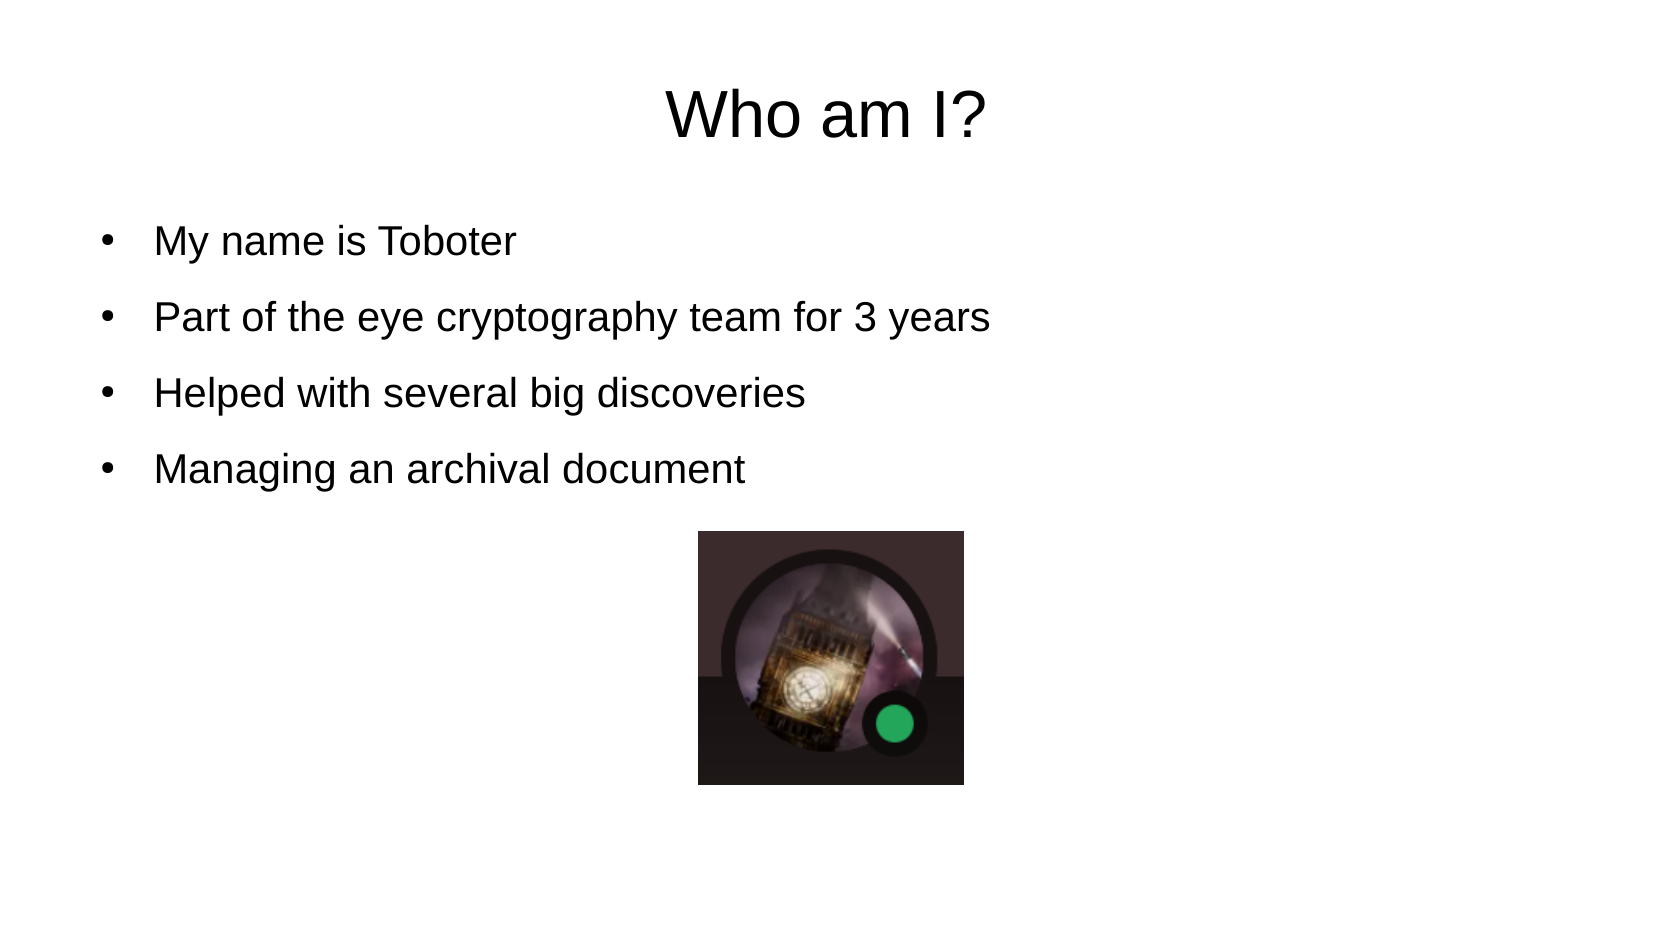

# Who am I?
My name is Toboter
Part of the eye cryptography team for 3 years
Helped with several big discoveries
Managing an archival document